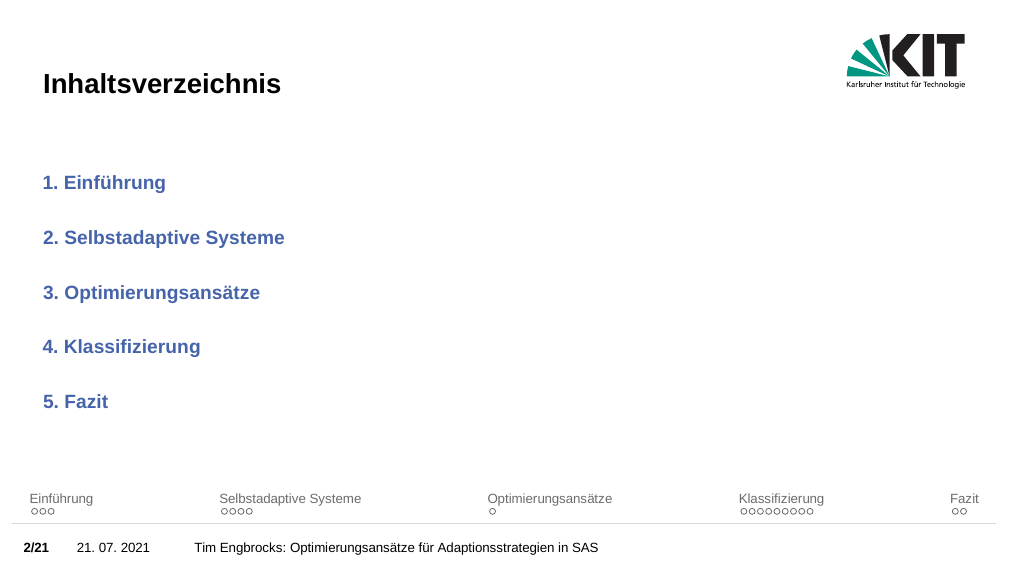

Inhaltsverzeichnis
1. Einführung
2. Selbstadaptive Systeme
3. Optimierungsansätze
4. Klassifizierung
5. Fazit
Einführung
Selbstadaptive Systeme
Optimierungsansätze
Klassifizierung
Fazit
2/21
21. 07. 2021
Tim Engbrocks: Optimierungsansätze für Adaptionsstrategien in SAS